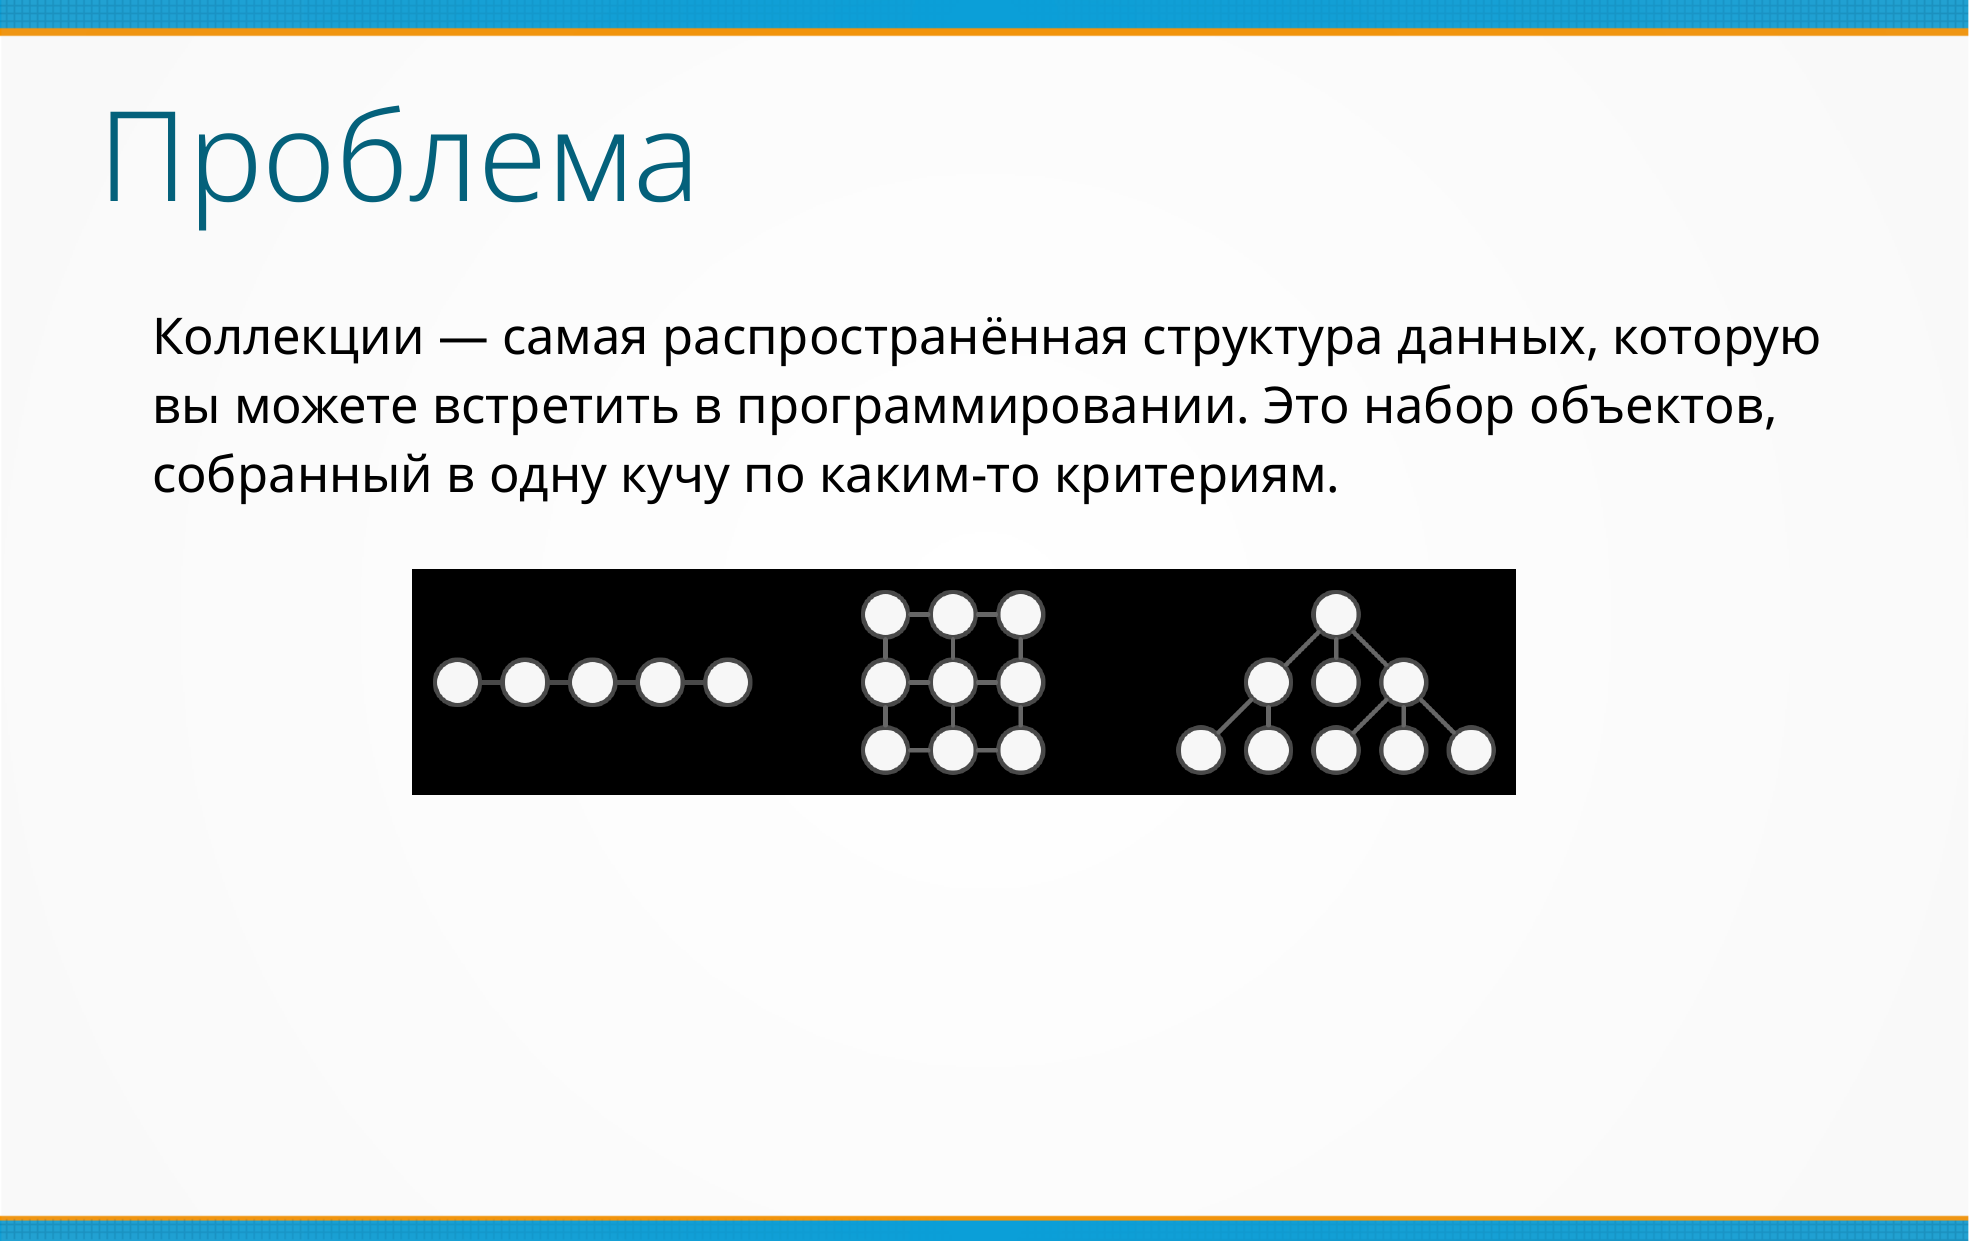

# Проблема
Коллекции — самая распространённая структура данных, которую вы можете встретить в программировании. Это набор объектов, собранный в одну кучу по каким-то критериям.